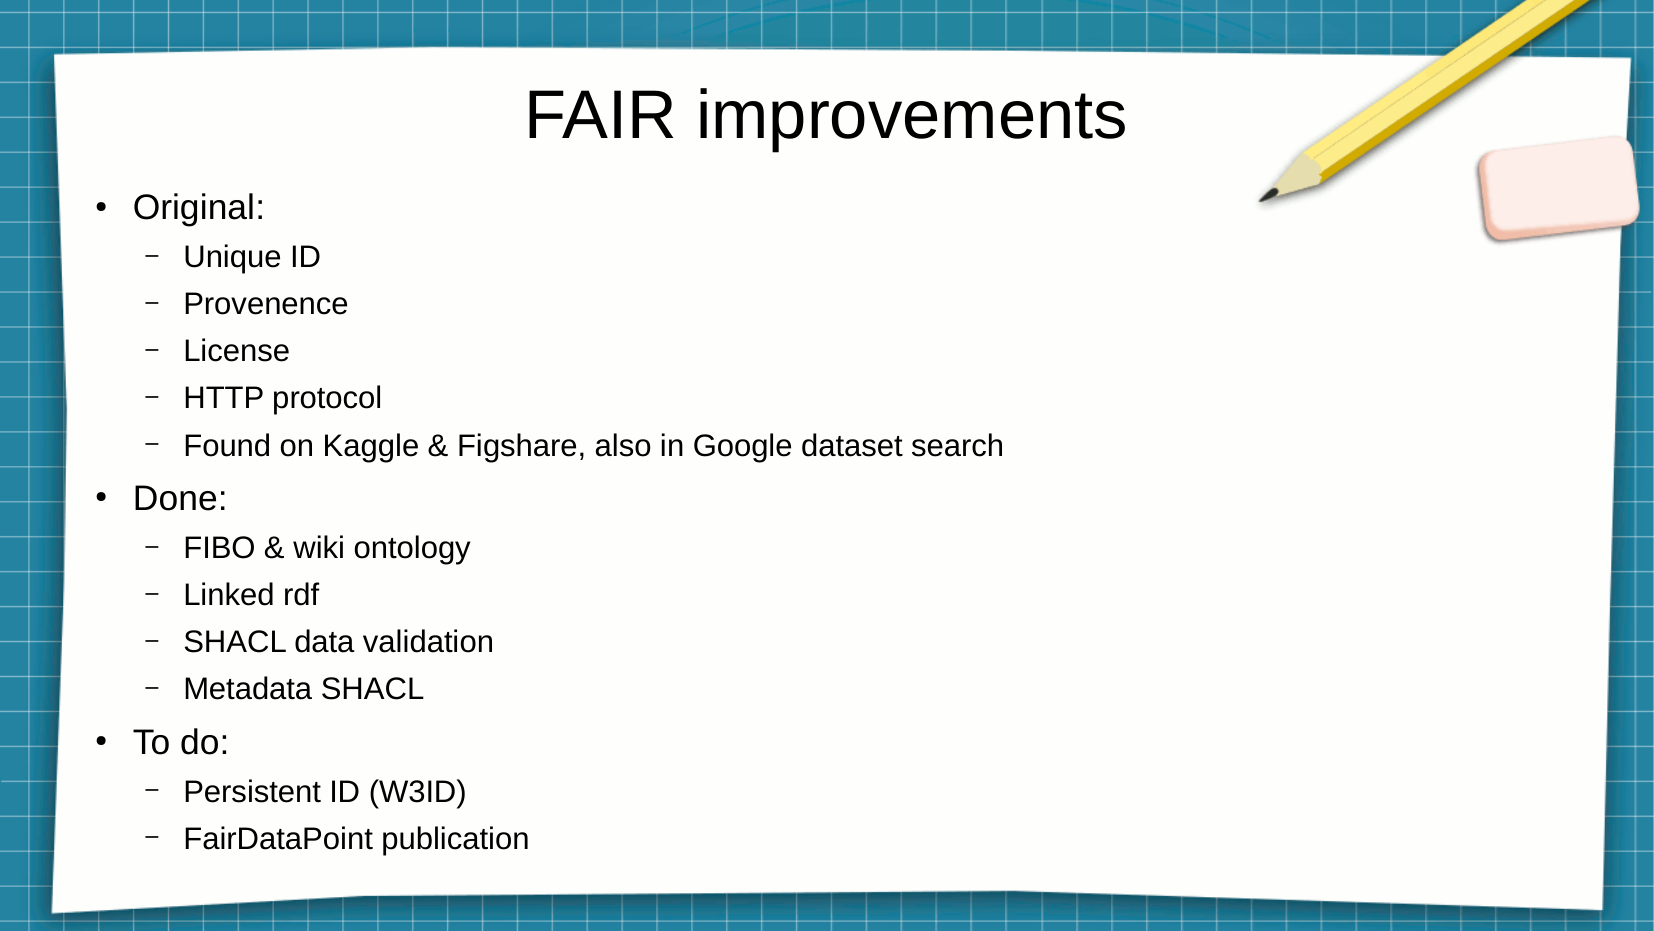

# FAIR improvements
Original:
Unique ID
Provenence
License
HTTP protocol
Found on Kaggle & Figshare, also in Google dataset search
Done:
FIBO & wiki ontology
Linked rdf
SHACL data validation
Metadata SHACL
To do:
Persistent ID (W3ID)
FairDataPoint publication